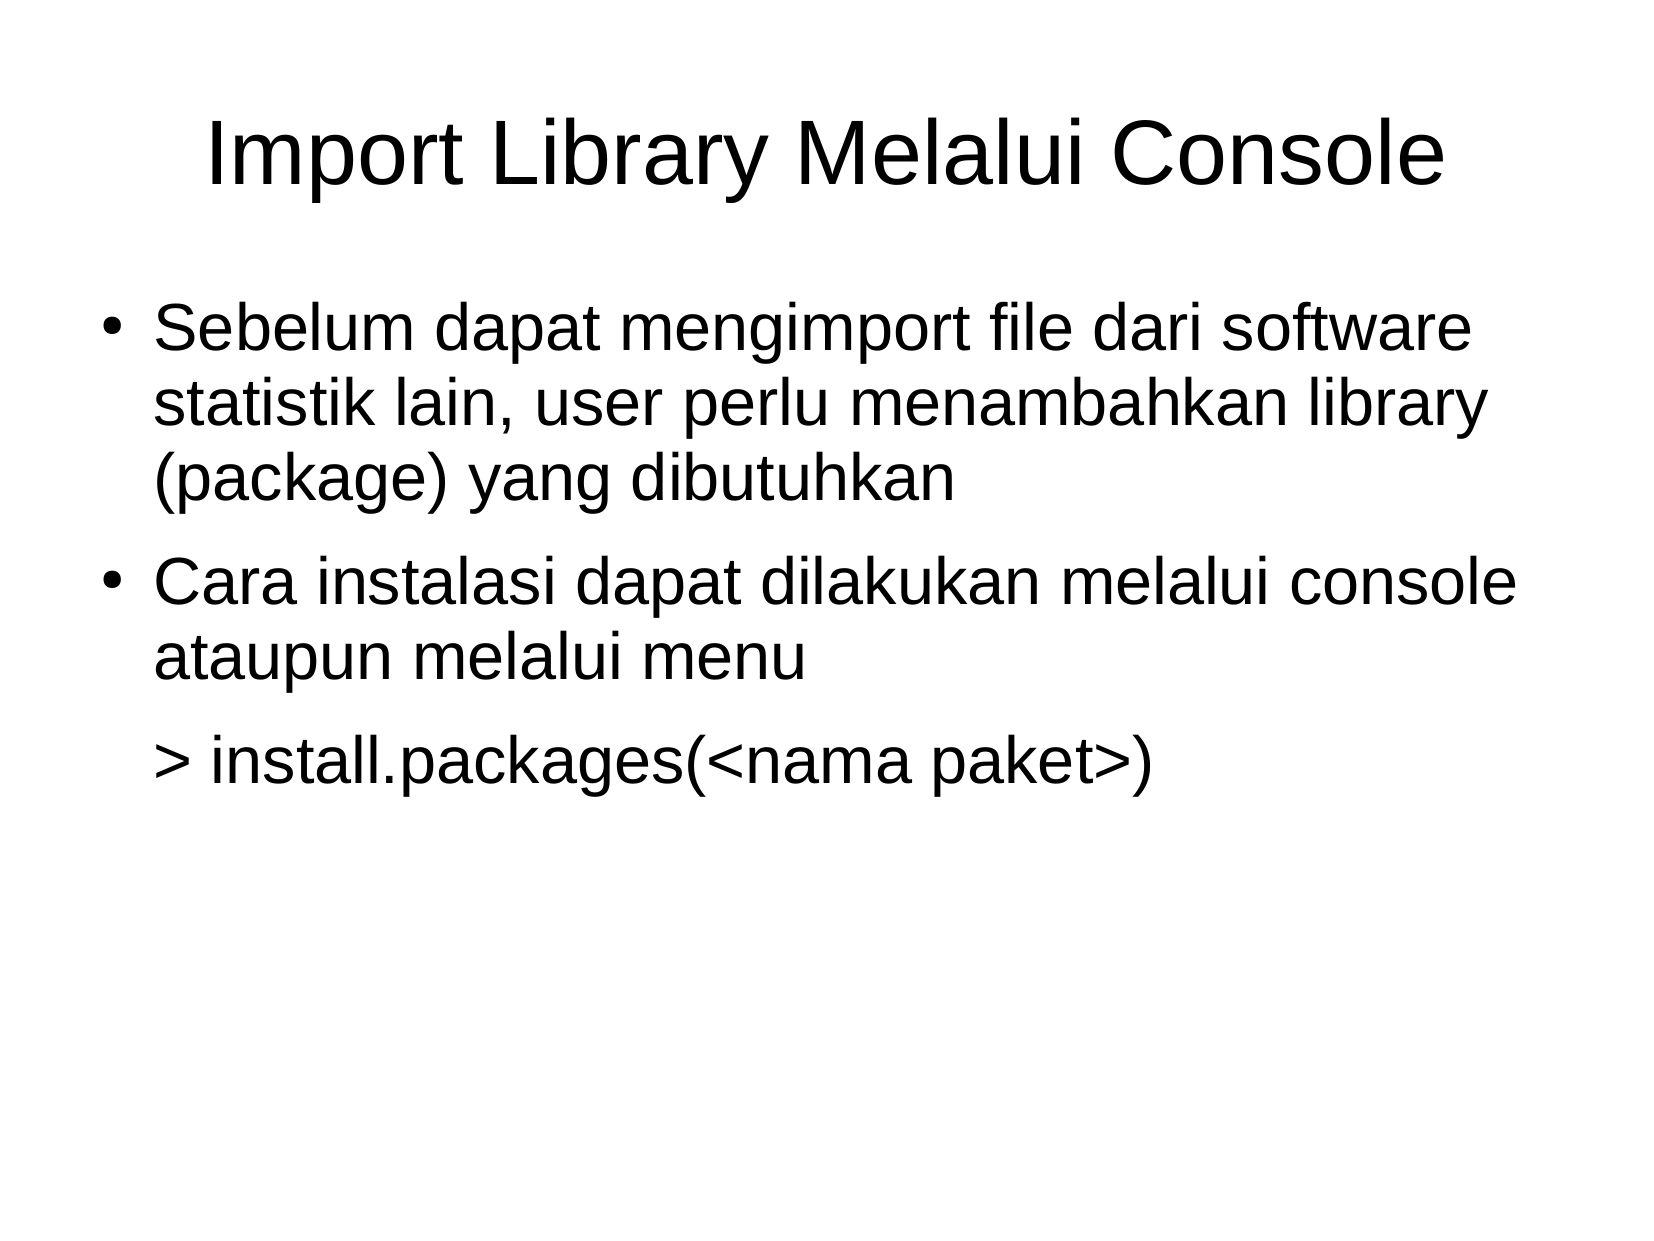

# Import Library Melalui Console
Sebelum dapat mengimport file dari software statistik lain, user perlu menambahkan library (package) yang dibutuhkan
Cara instalasi dapat dilakukan melalui console ataupun melalui menu
> install.packages(<nama paket>)